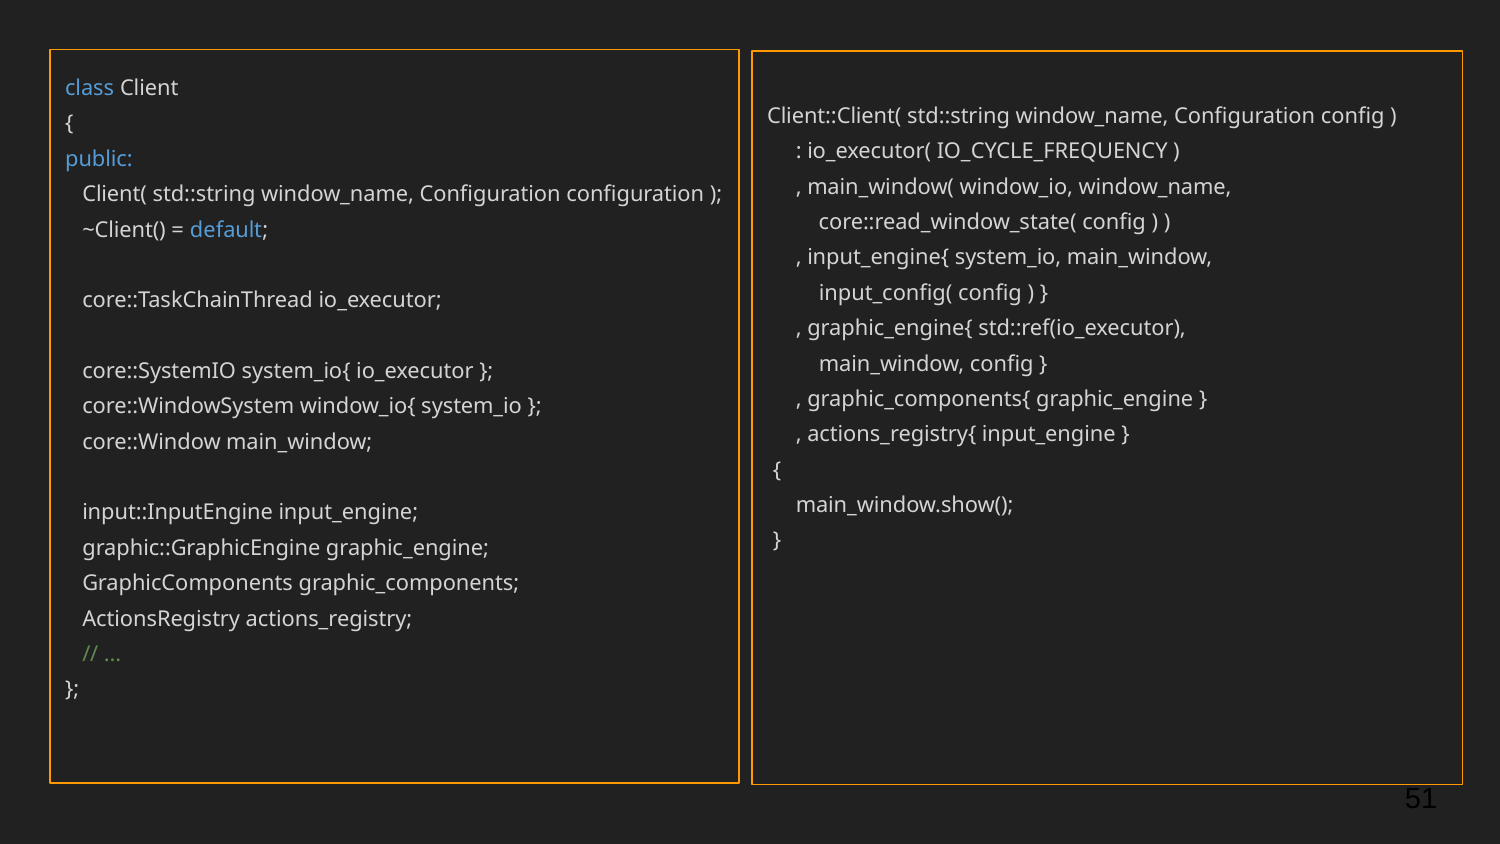

class Client
{
public:
 Client( std::string window_name, Configuration configuration );
 ~Client() = default;
 core::TaskChainThread io_executor;
 core::SystemIO system_io{ io_executor };
 core::WindowSystem window_io{ system_io };
 core::Window main_window;
 input::InputEngine input_engine;
 graphic::GraphicEngine graphic_engine;
 GraphicComponents graphic_components;
 ActionsRegistry actions_registry;
 // ...
};
# Client::Client( std::string window_name, Configuration config )
 : io_executor( IO_CYCLE_FREQUENCY )
 , main_window( window_io, window_name,
 core::read_window_state( config ) )
 , input_engine{ system_io, main_window,
 input_config( config ) }
 , graphic_engine{ std::ref(io_executor),
 main_window, config }
 , graphic_components{ graphic_engine }
 , actions_registry{ input_engine }
 {
 main_window.show();
 }